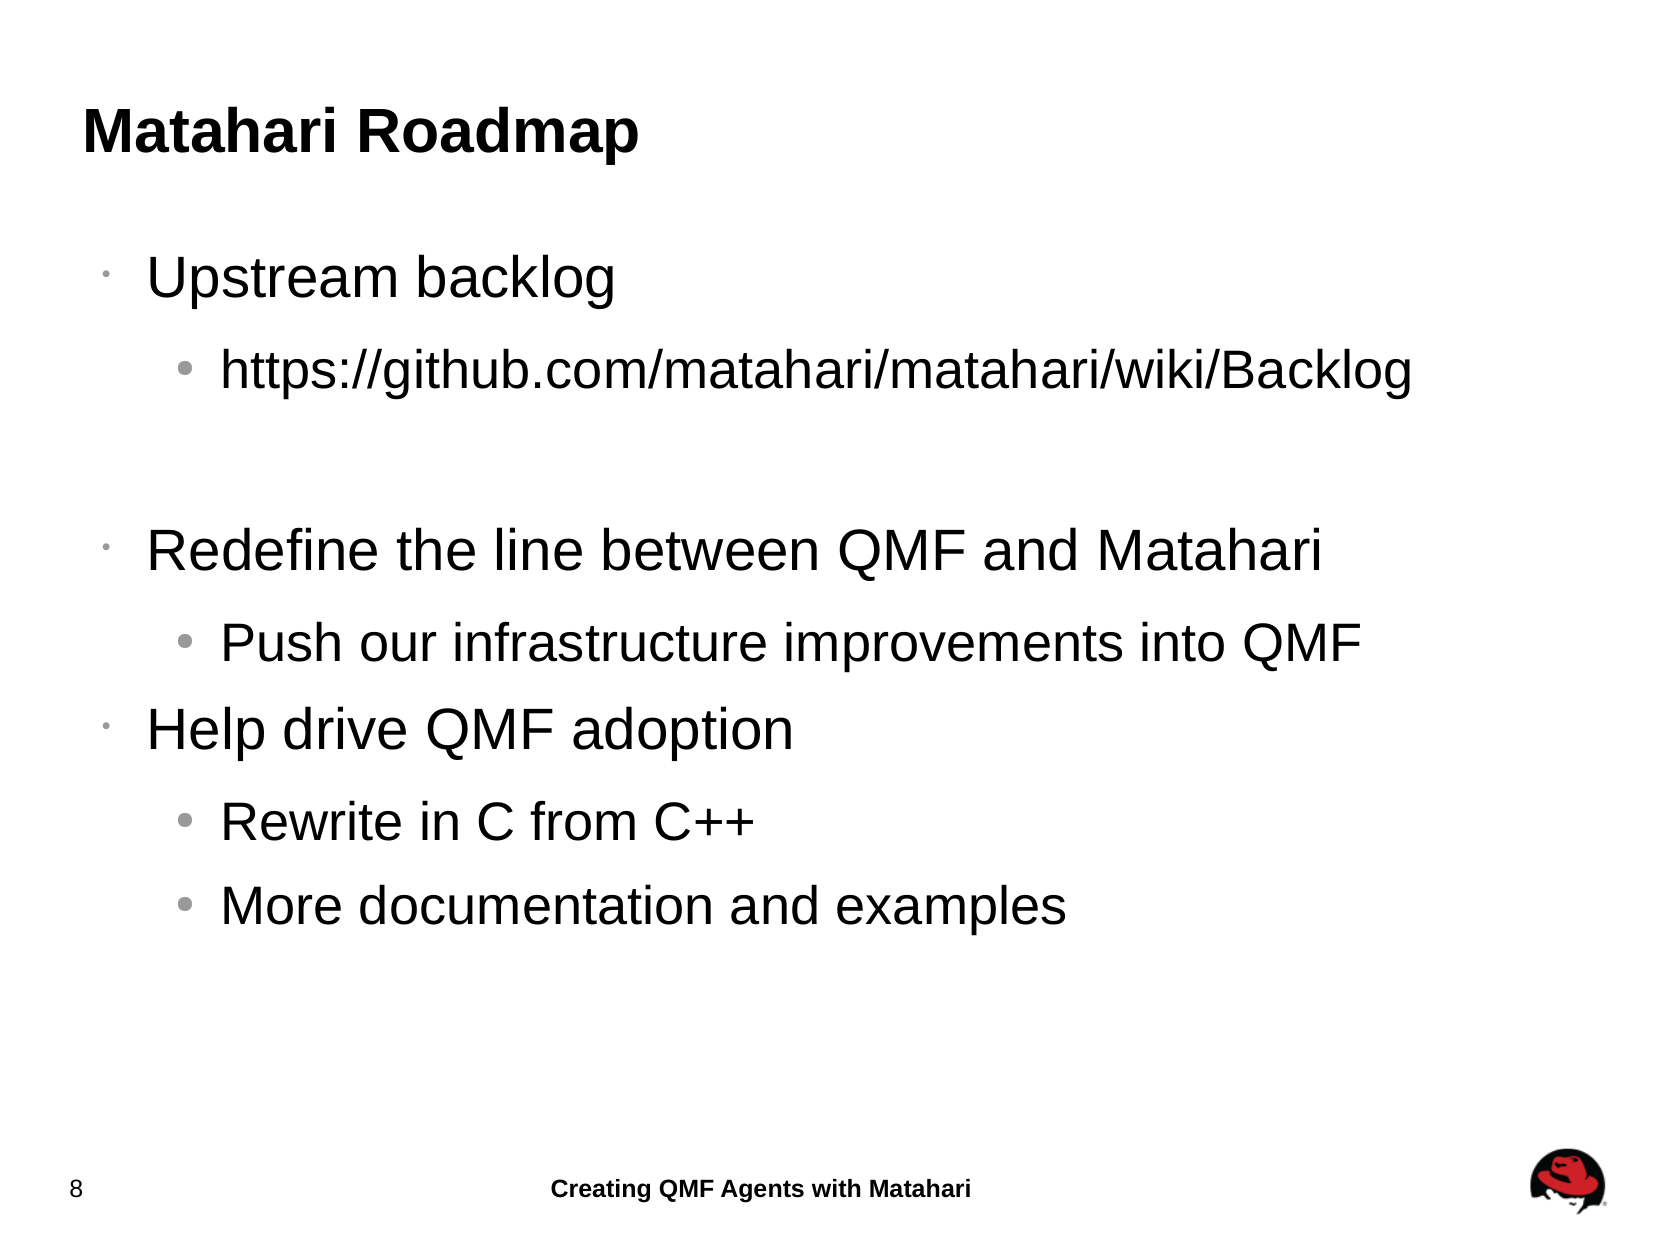

# Matahari Roadmap
Upstream backlog
https://github.com/matahari/matahari/wiki/Backlog
Redefine the line between QMF and Matahari
Push our infrastructure improvements into QMF
Help drive QMF adoption
Rewrite in C from C++
More documentation and examples